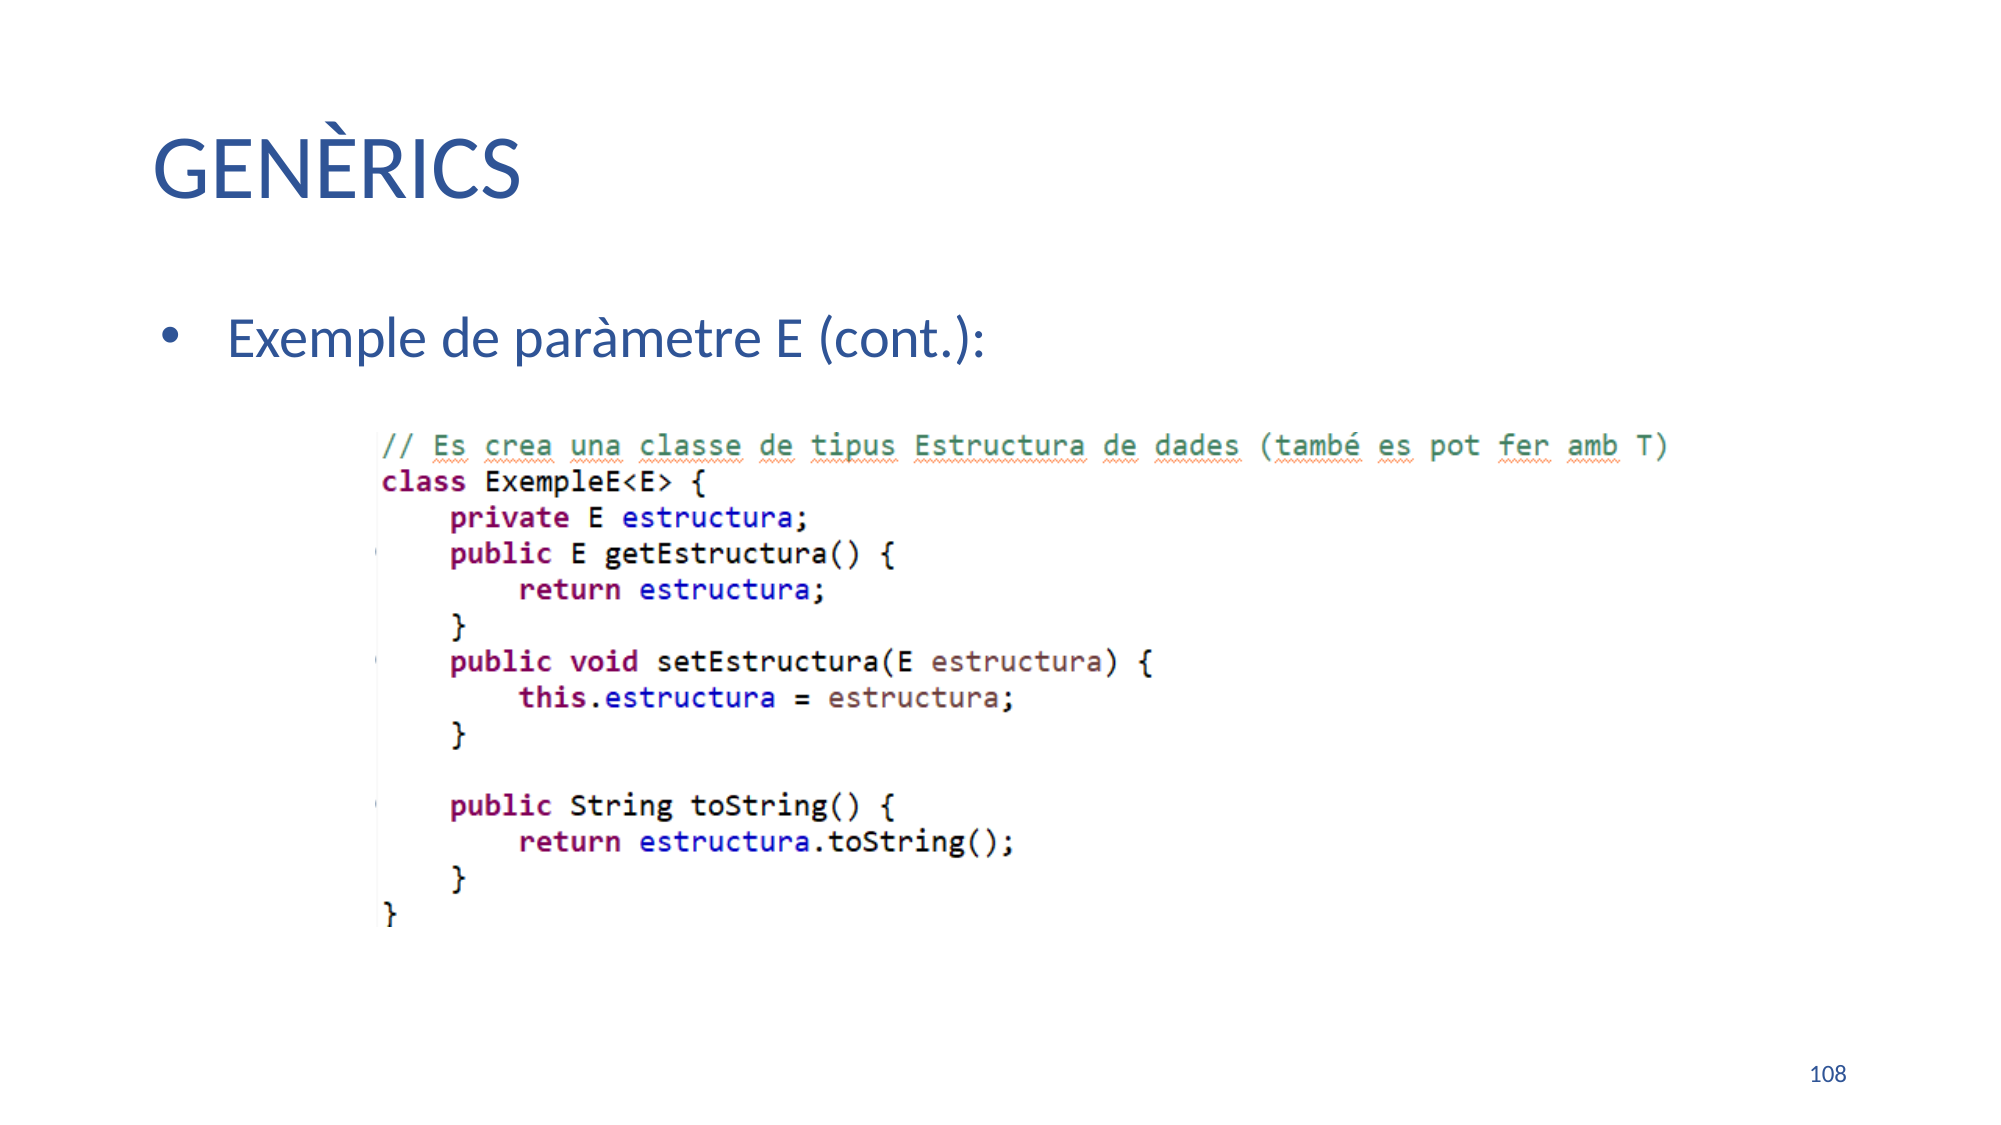

# GENÈRICS
Exemple de paràmetre E (cont.):